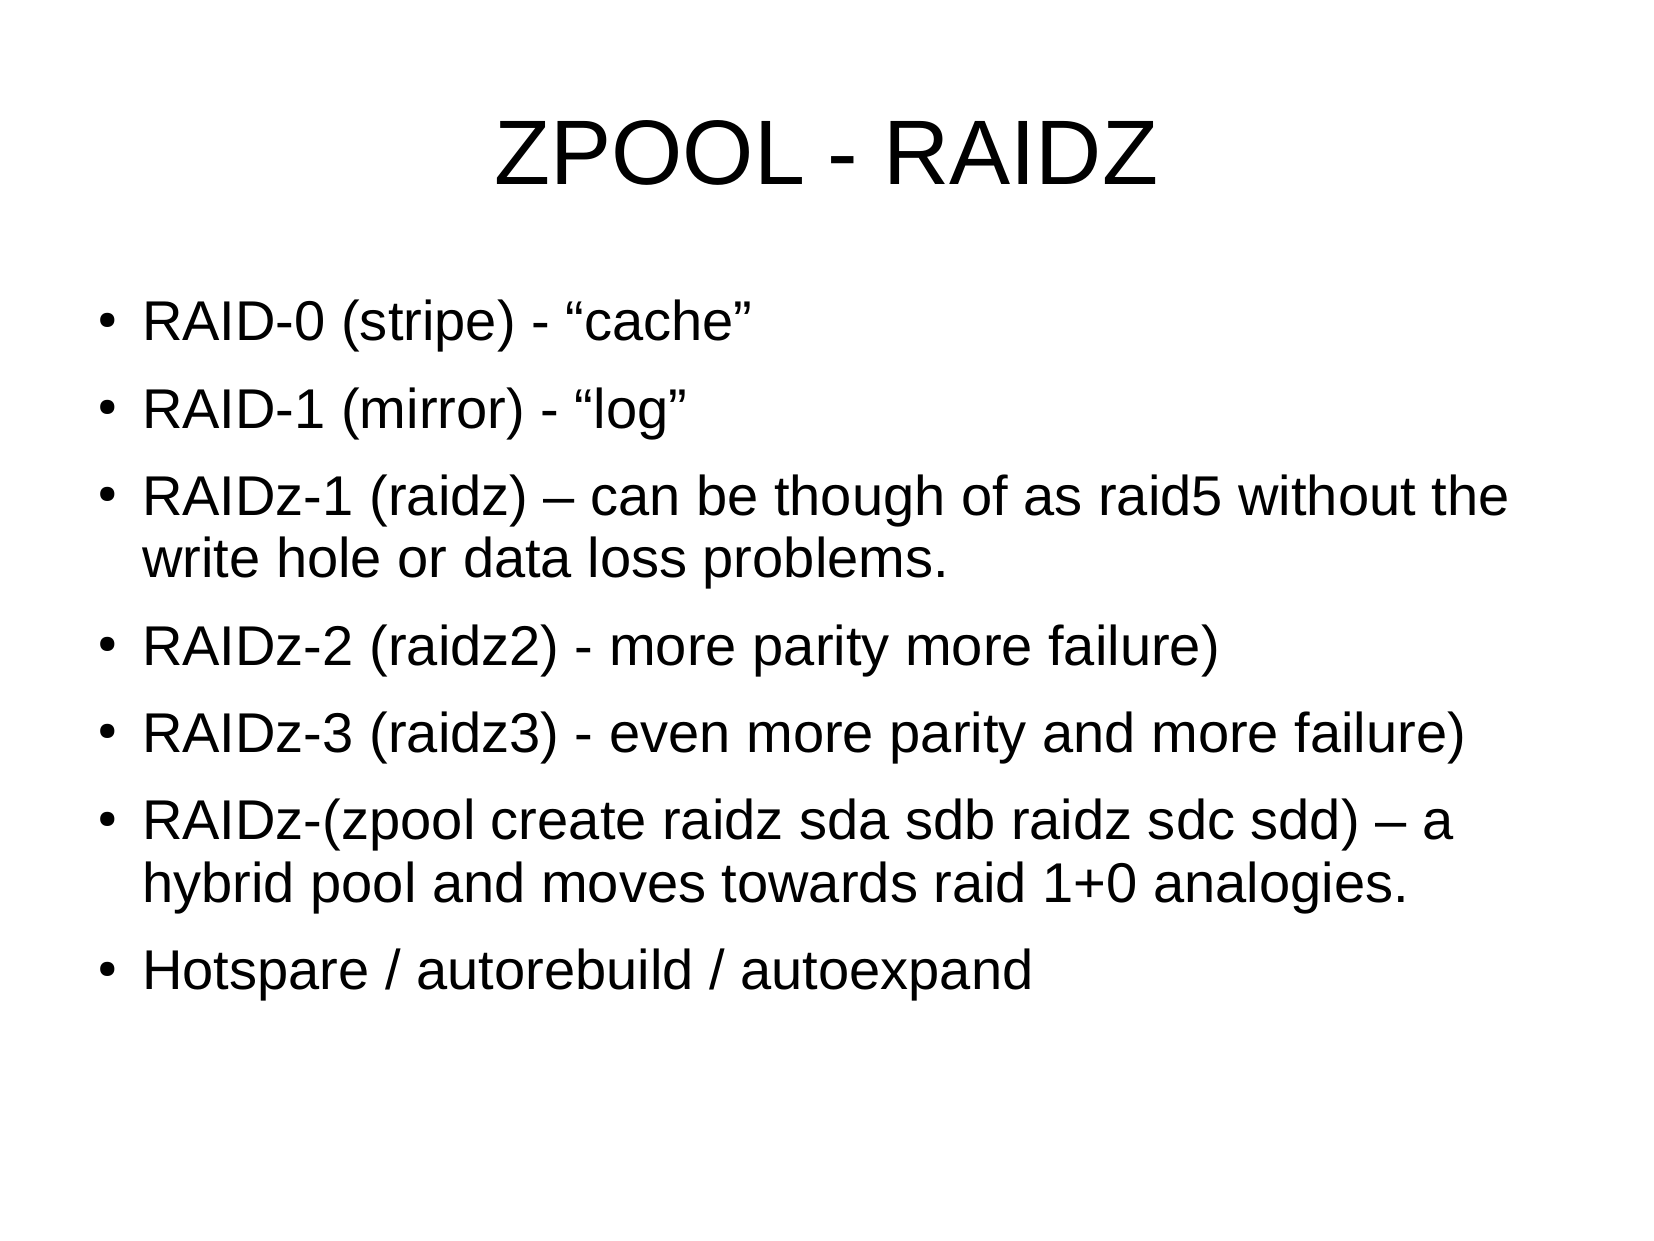

# ZPOOL - RAIDZ
RAID-0 (stripe) - “cache”
RAID-1 (mirror) - “log”
RAIDz-1 (raidz) – can be though of as raid5 without the write hole or data loss problems.
RAIDz-2 (raidz2) - more parity more failure)
RAIDz-3 (raidz3) - even more parity and more failure)
RAIDz-(zpool create raidz sda sdb raidz sdc sdd) – a hybrid pool and moves towards raid 1+0 analogies.
Hotspare / autorebuild / autoexpand